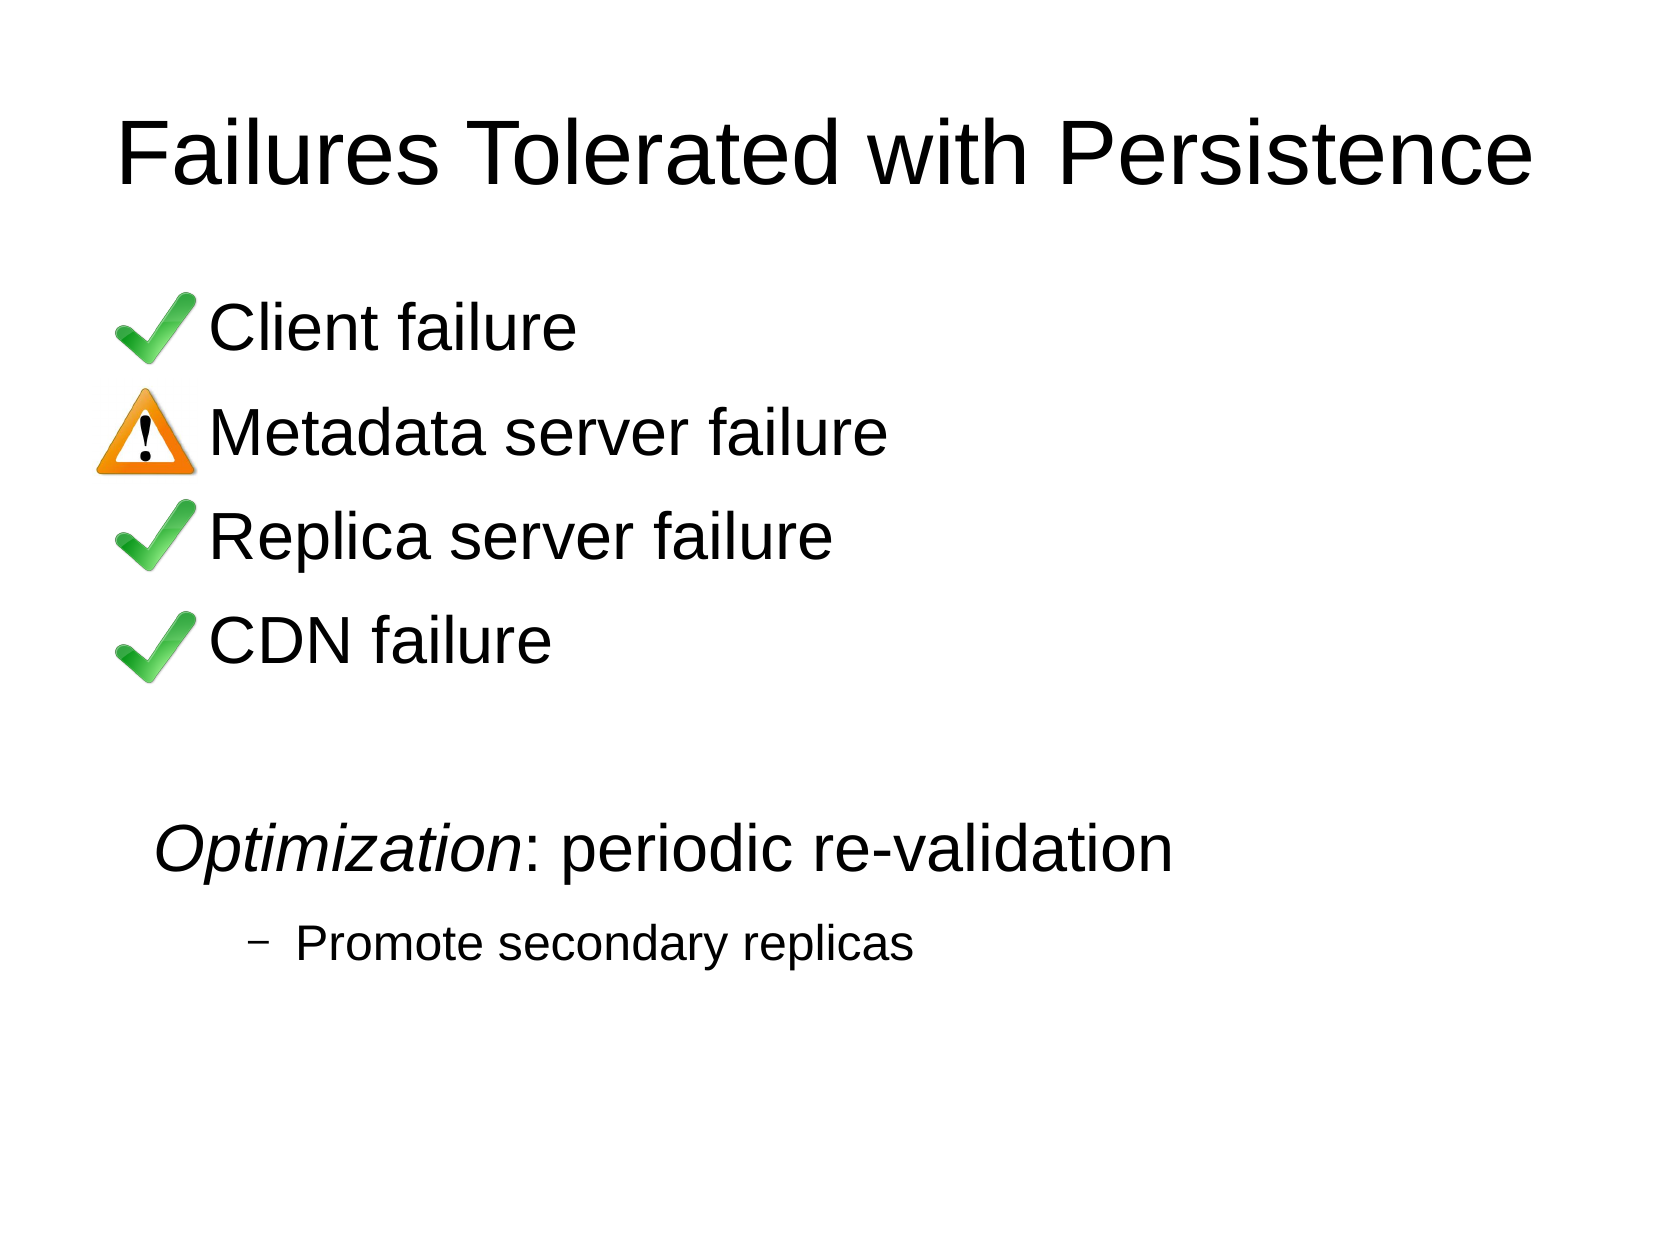

Failures Tolerated with Persistence
# Client failure
 Metadata server failure
 Replica server failure
 CDN failure
Optimization: periodic re-validation
Promote secondary replicas